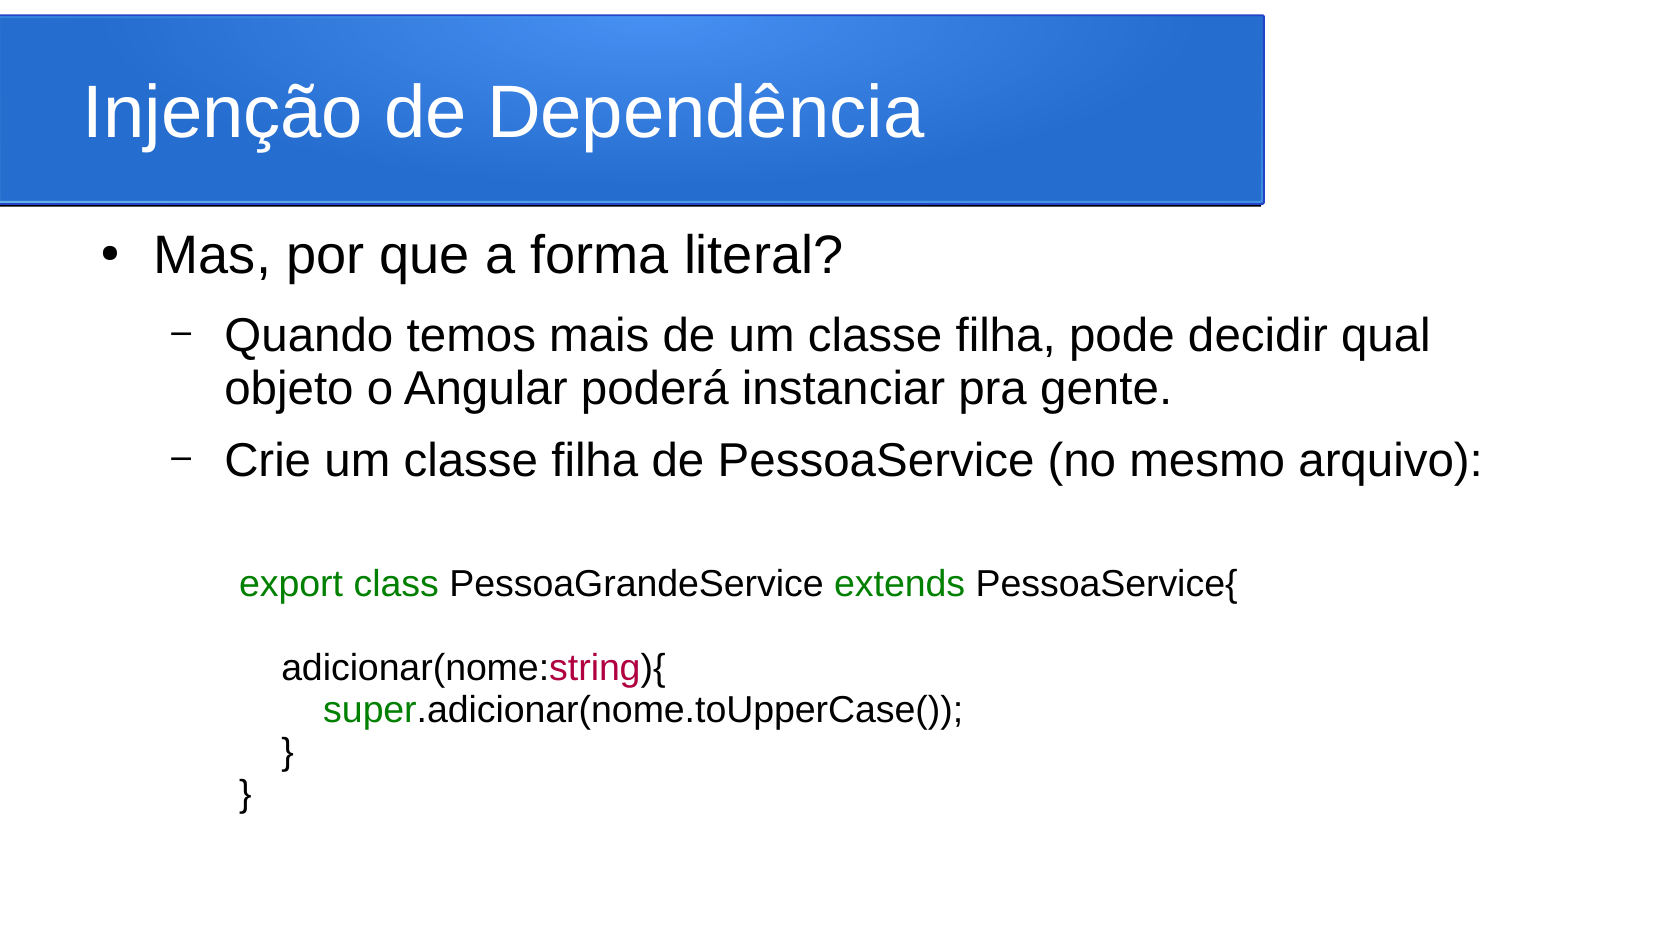

# Injenção de Dependência
Mas, por que a forma literal?
Quando temos mais de um classe filha, pode decidir qual objeto o Angular poderá instanciar pra gente.
Crie um classe filha de PessoaService (no mesmo arquivo):
export class PessoaGrandeService extends PessoaService{
 adicionar(nome:string){
 super.adicionar(nome.toUpperCase());
 }
}